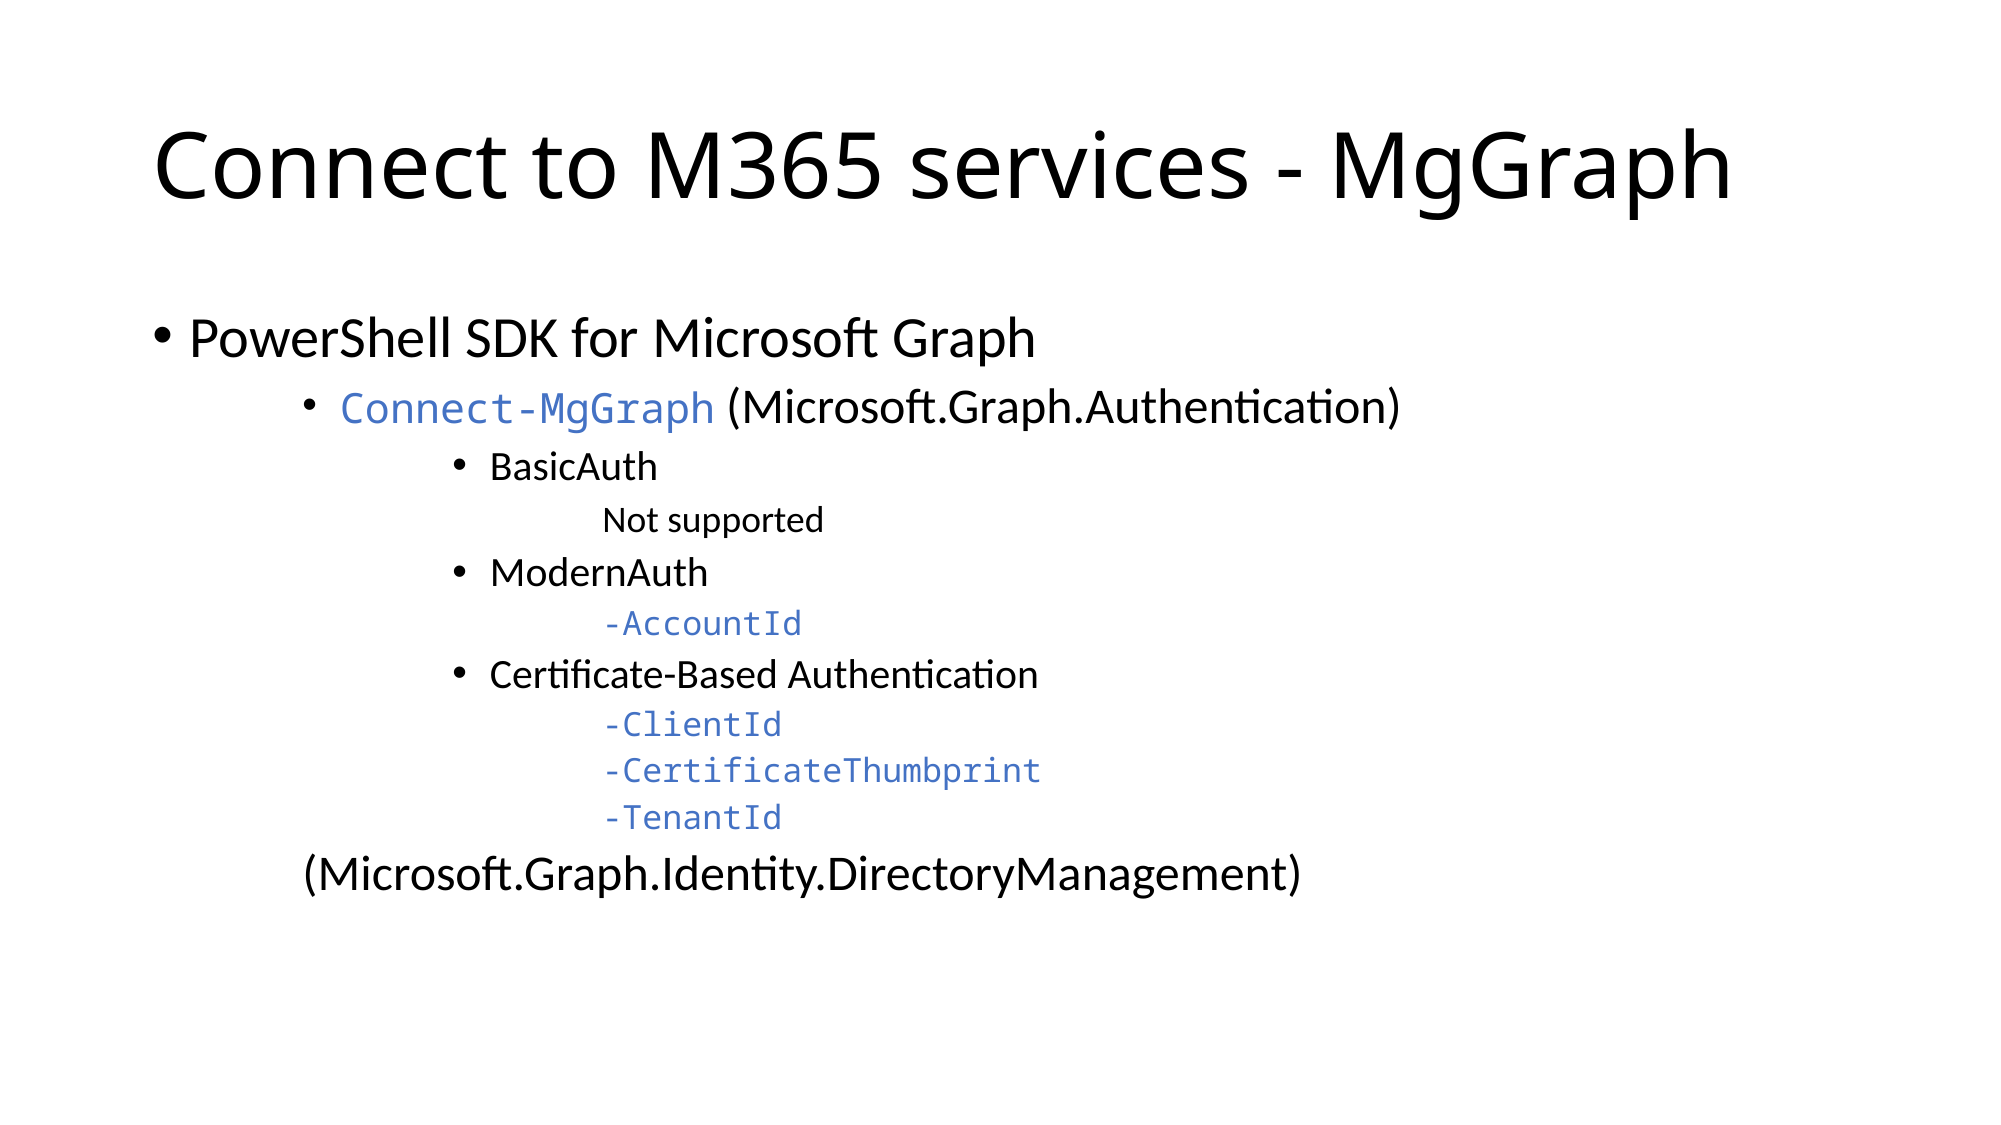

# Connect to M365 services - MgGraph
PowerShell SDK for Microsoft Graph
Connect-MgGraph (Microsoft.Graph.Authentication)
BasicAuth
Not supported
ModernAuth
-AccountId
Certificate-Based Authentication
-ClientId
-CertificateThumbprint
-TenantId
(Microsoft.Graph.Identity.DirectoryManagement)